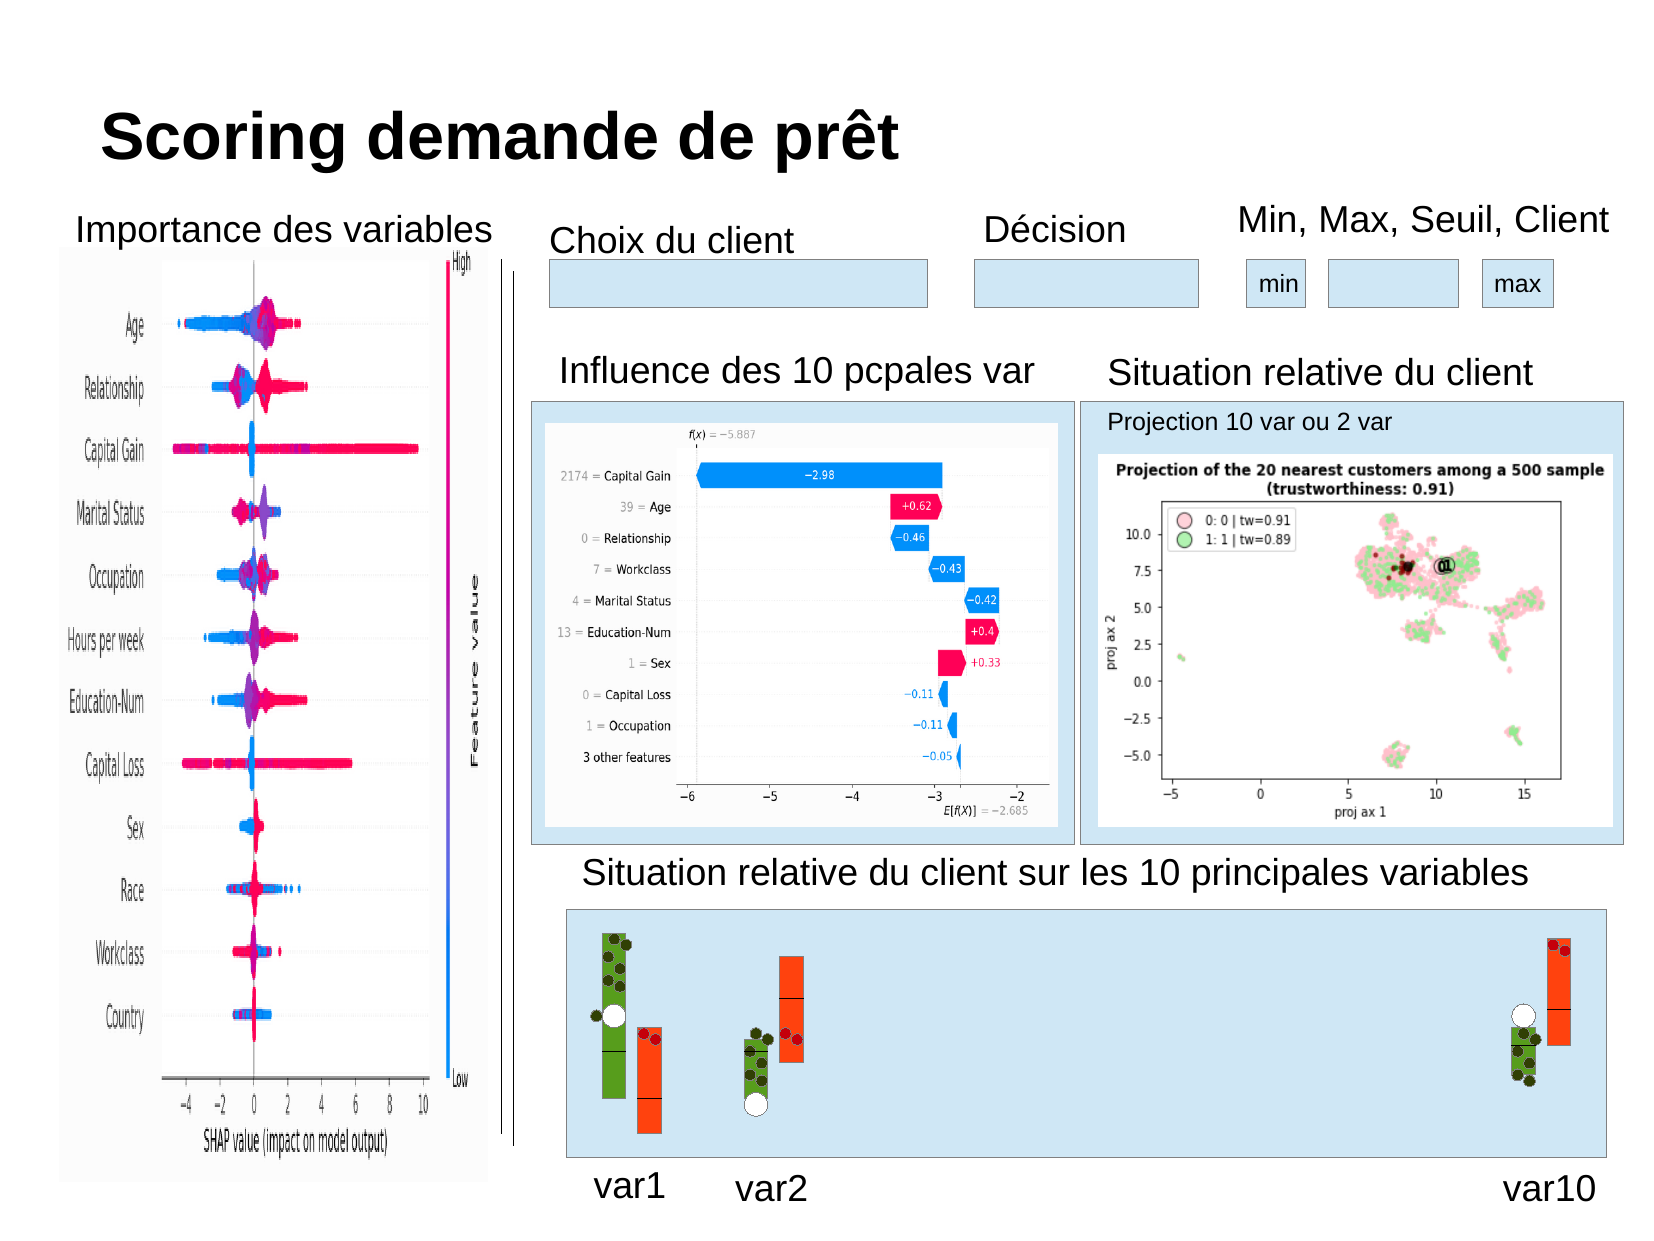

# Scoring demande de prêt
Min, Max, Seuil, Client
Importance des variables
Décision
Choix du client
 min
max
Influence des 10 pcpales var
Situation relative du client
Projection 10 var ou 2 var
Situation relative du client sur les 10 principales variables
var1
var2
var10